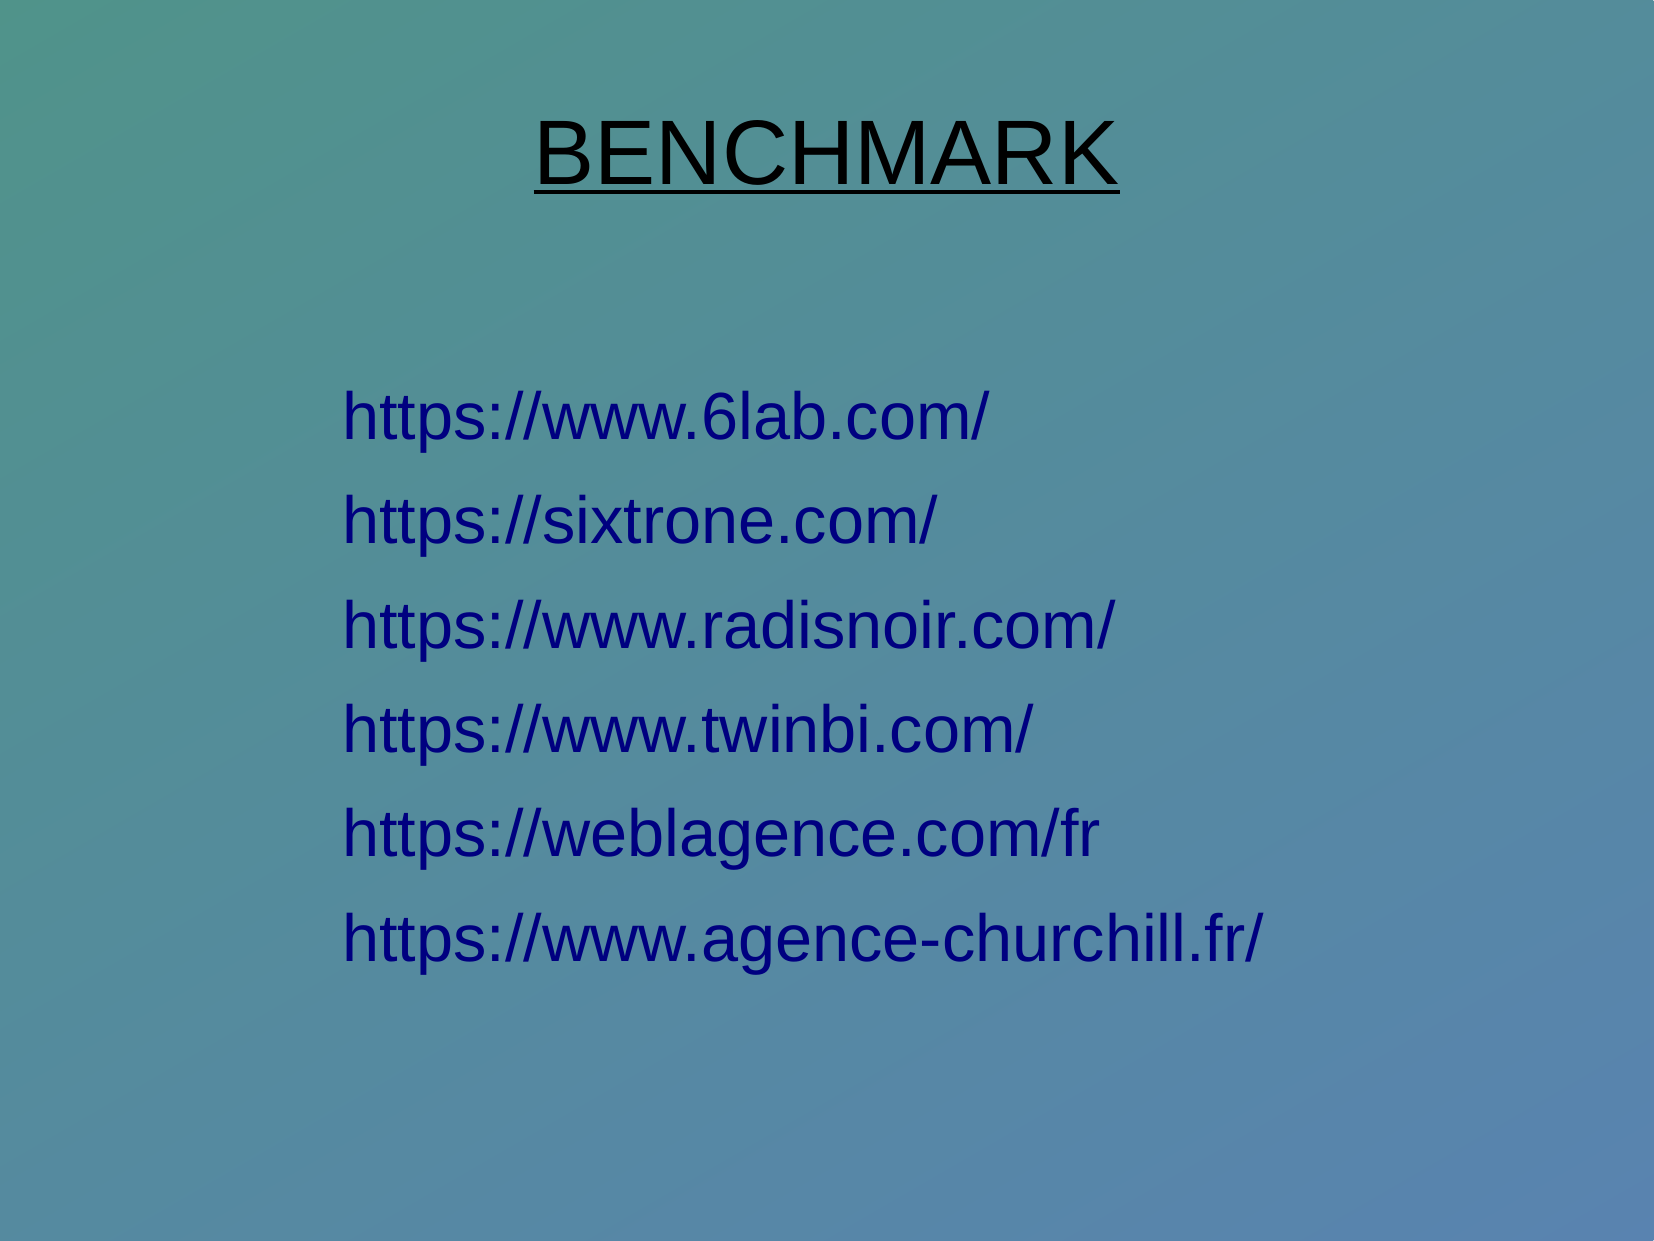

# BENCHMARK
https://www.6lab.com/
https://sixtrone.com/
https://www.radisnoir.com/
https://www.twinbi.com/
https://weblagence.com/fr
https://www.agence-churchill.fr/